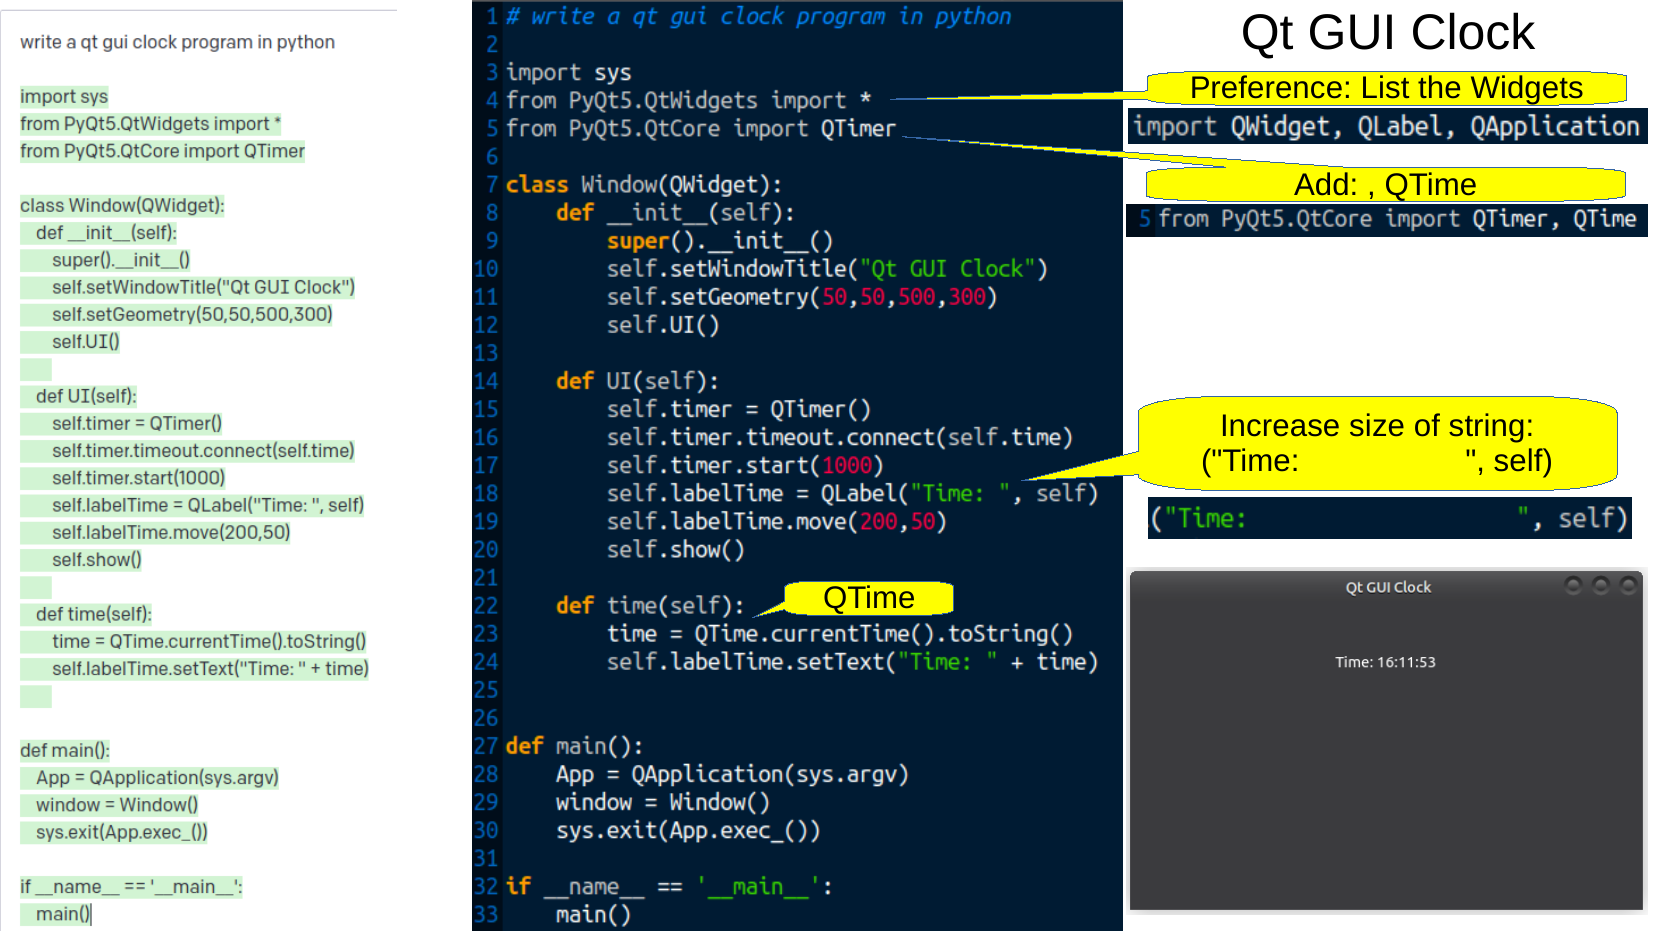

# Qt GUI Clock
Preference: List the Widgets
Add: , QTime
Increase size of string:
("Time: ", self)
QTime